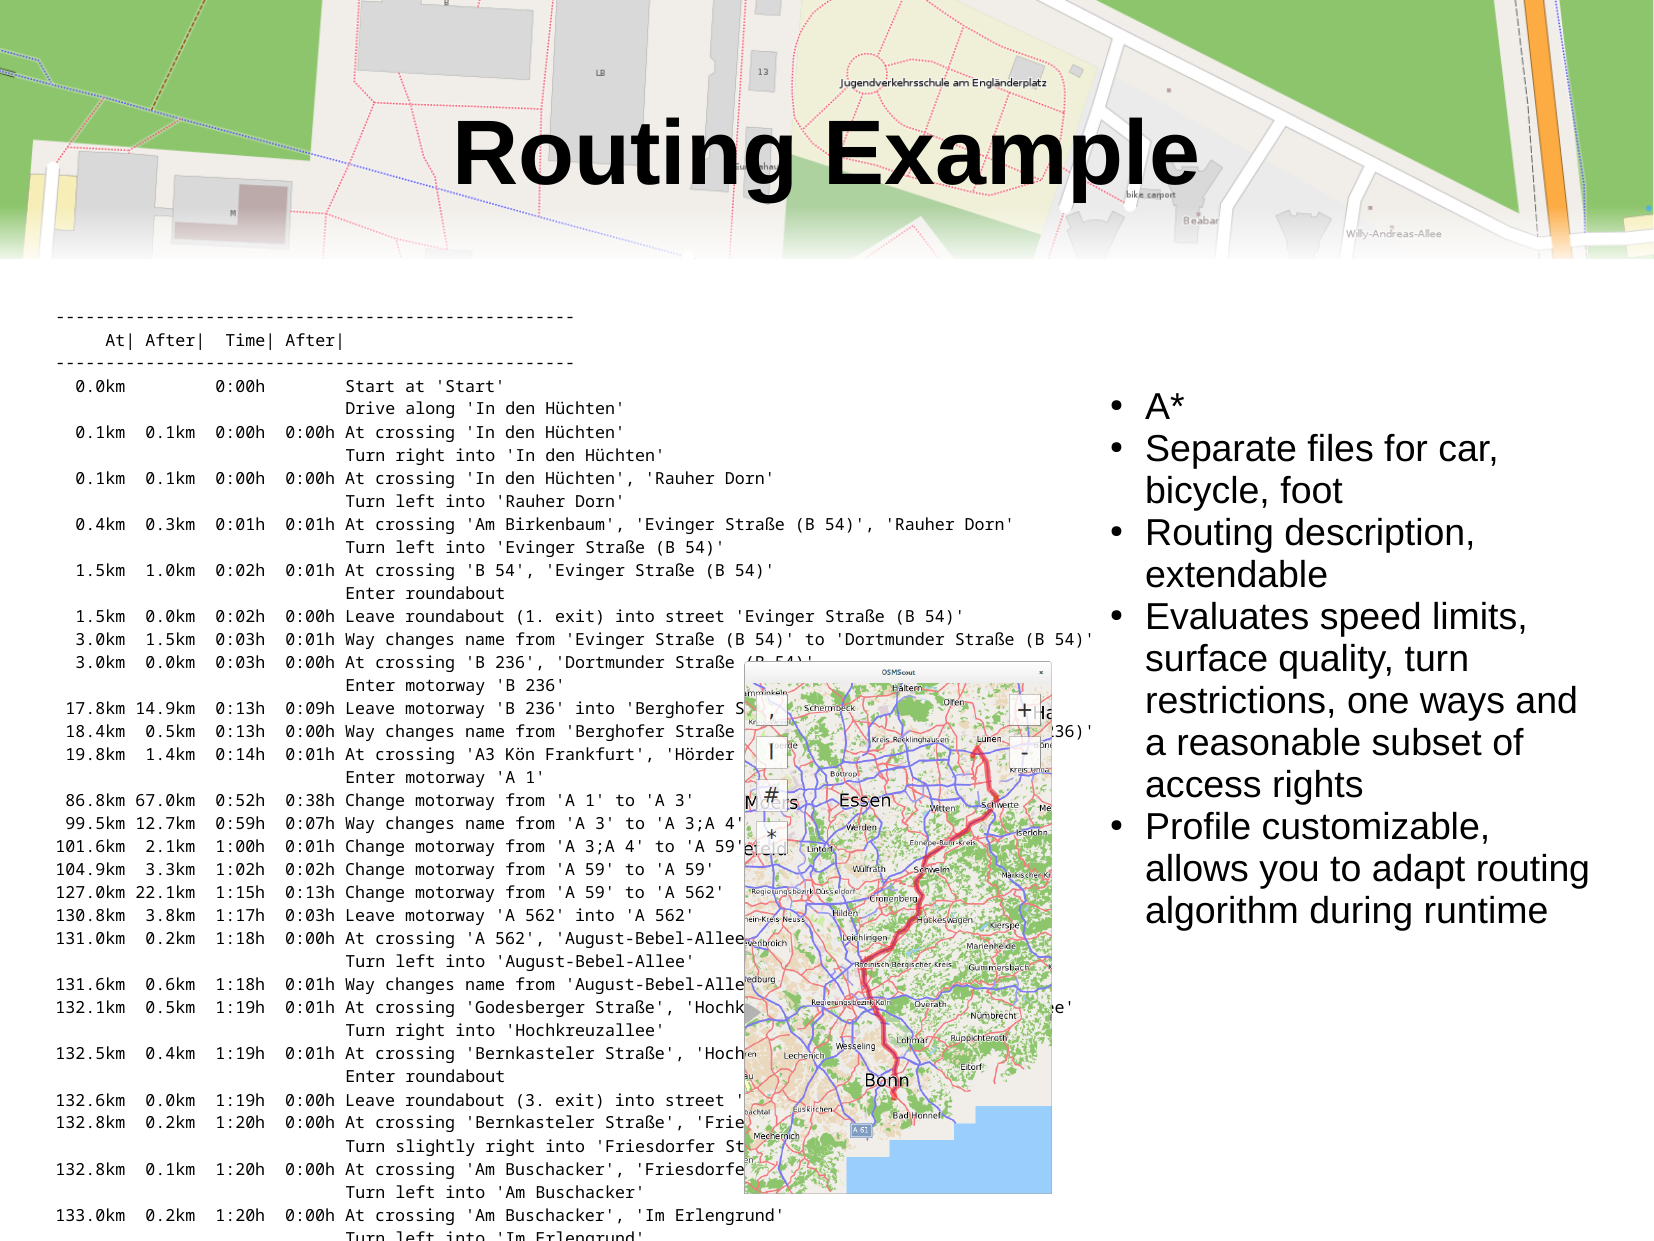

# Routing Example
----------------------------------------------------
 At| After| Time| After|
----------------------------------------------------
 0.0km 0:00h Start at 'Start'
 Drive along 'In den Hüchten'
 0.1km 0.1km 0:00h 0:00h At crossing 'In den Hüchten'
 Turn right into 'In den Hüchten'
 0.1km 0.1km 0:00h 0:00h At crossing 'In den Hüchten', 'Rauher Dorn'
 Turn left into 'Rauher Dorn'
 0.4km 0.3km 0:01h 0:01h At crossing 'Am Birkenbaum', 'Evinger Straße (B 54)', 'Rauher Dorn'
 Turn left into 'Evinger Straße (B 54)'
 1.5km 1.0km 0:02h 0:01h At crossing 'B 54', 'Evinger Straße (B 54)'
 Enter roundabout
 1.5km 0.0km 0:02h 0:00h Leave roundabout (1. exit) into street 'Evinger Straße (B 54)'
 3.0km 1.5km 0:03h 0:01h Way changes name from 'Evinger Straße (B 54)' to 'Dortmunder Straße (B 54)'
 3.0km 0.0km 0:03h 0:00h At crossing 'B 236', 'Dortmunder Straße (B 54)'
 Enter motorway 'B 236'
 17.8km 14.9km 0:13h 0:09h Leave motorway 'B 236' into 'Berghofer Straße (B 236)'
 18.4km 0.5km 0:13h 0:00h Way changes name from 'Berghofer Straße (B 236)' to 'Hörder Straße (B 236)'
 19.8km 1.4km 0:14h 0:01h At crossing 'A3 Kön Frankfurt', 'Hörder Straße (B 236)'
 Enter motorway 'A 1'
 86.8km 67.0km 0:52h 0:38h Change motorway from 'A 1' to 'A 3'
 99.5km 12.7km 0:59h 0:07h Way changes name from 'A 3' to 'A 3;A 4'
101.6km 2.1km 1:00h 0:01h Change motorway from 'A 3;A 4' to 'A 59'
104.9km 3.3km 1:02h 0:02h Change motorway from 'A 59' to 'A 59'
127.0km 22.1km 1:15h 0:13h Change motorway from 'A 59' to 'A 562'
130.8km 3.8km 1:17h 0:03h Leave motorway 'A 562' into 'A 562'
131.0km 0.2km 1:18h 0:00h At crossing 'A 562', 'August-Bebel-Allee', 'Nahum-Goldmann-Allee'
 Turn left into 'August-Bebel-Allee'
131.6km 0.6km 1:18h 0:01h Way changes name from 'August-Bebel-Allee' to 'Martin-Luther-Allee'
132.1km 0.5km 1:19h 0:01h At crossing 'Godesberger Straße', 'Hochkreuzallee', 'Martin-Luther-Allee'
 Turn right into 'Hochkreuzallee'
132.5km 0.4km 1:19h 0:01h At crossing 'Bernkasteler Straße', 'Hochkreuzallee'
 Enter roundabout
132.6km 0.0km 1:19h 0:00h Leave roundabout (3. exit) into street 'Bernkasteler Straße'
132.8km 0.2km 1:20h 0:00h At crossing 'Bernkasteler Straße', 'Friesdorfer Straße'
 Turn slightly right into 'Friesdorfer Straße'
132.8km 0.1km 1:20h 0:00h At crossing 'Am Buschacker', 'Friesdorfer Straße'
 Turn left into 'Am Buschacker'
133.0km 0.2km 1:20h 0:00h At crossing 'Am Buschacker', 'Im Erlengrund'
 Turn left into 'Im Erlengrund'
133.1km 0.1km 1:20h 0:00h At crossing 'Im Erlengrund', 'unnamed road'
 Turn left into 'Im Erlengrund'
133.3km 0.1km 1:21h 0:00h At crossing 'Im Erlengrund', 'Promenadenweg'
 Turn right into 'Promenadenweg'
133.3km 0.1km 1:21h 0:00h Target reached 'Target'
A*
Separate files for car, bicycle, foot
Routing description, extendable
Evaluates speed limits, surface quality, turn restrictions, one ways and a reasonable subset of access rights
Profile customizable, allows you to adapt routing algorithm during runtime